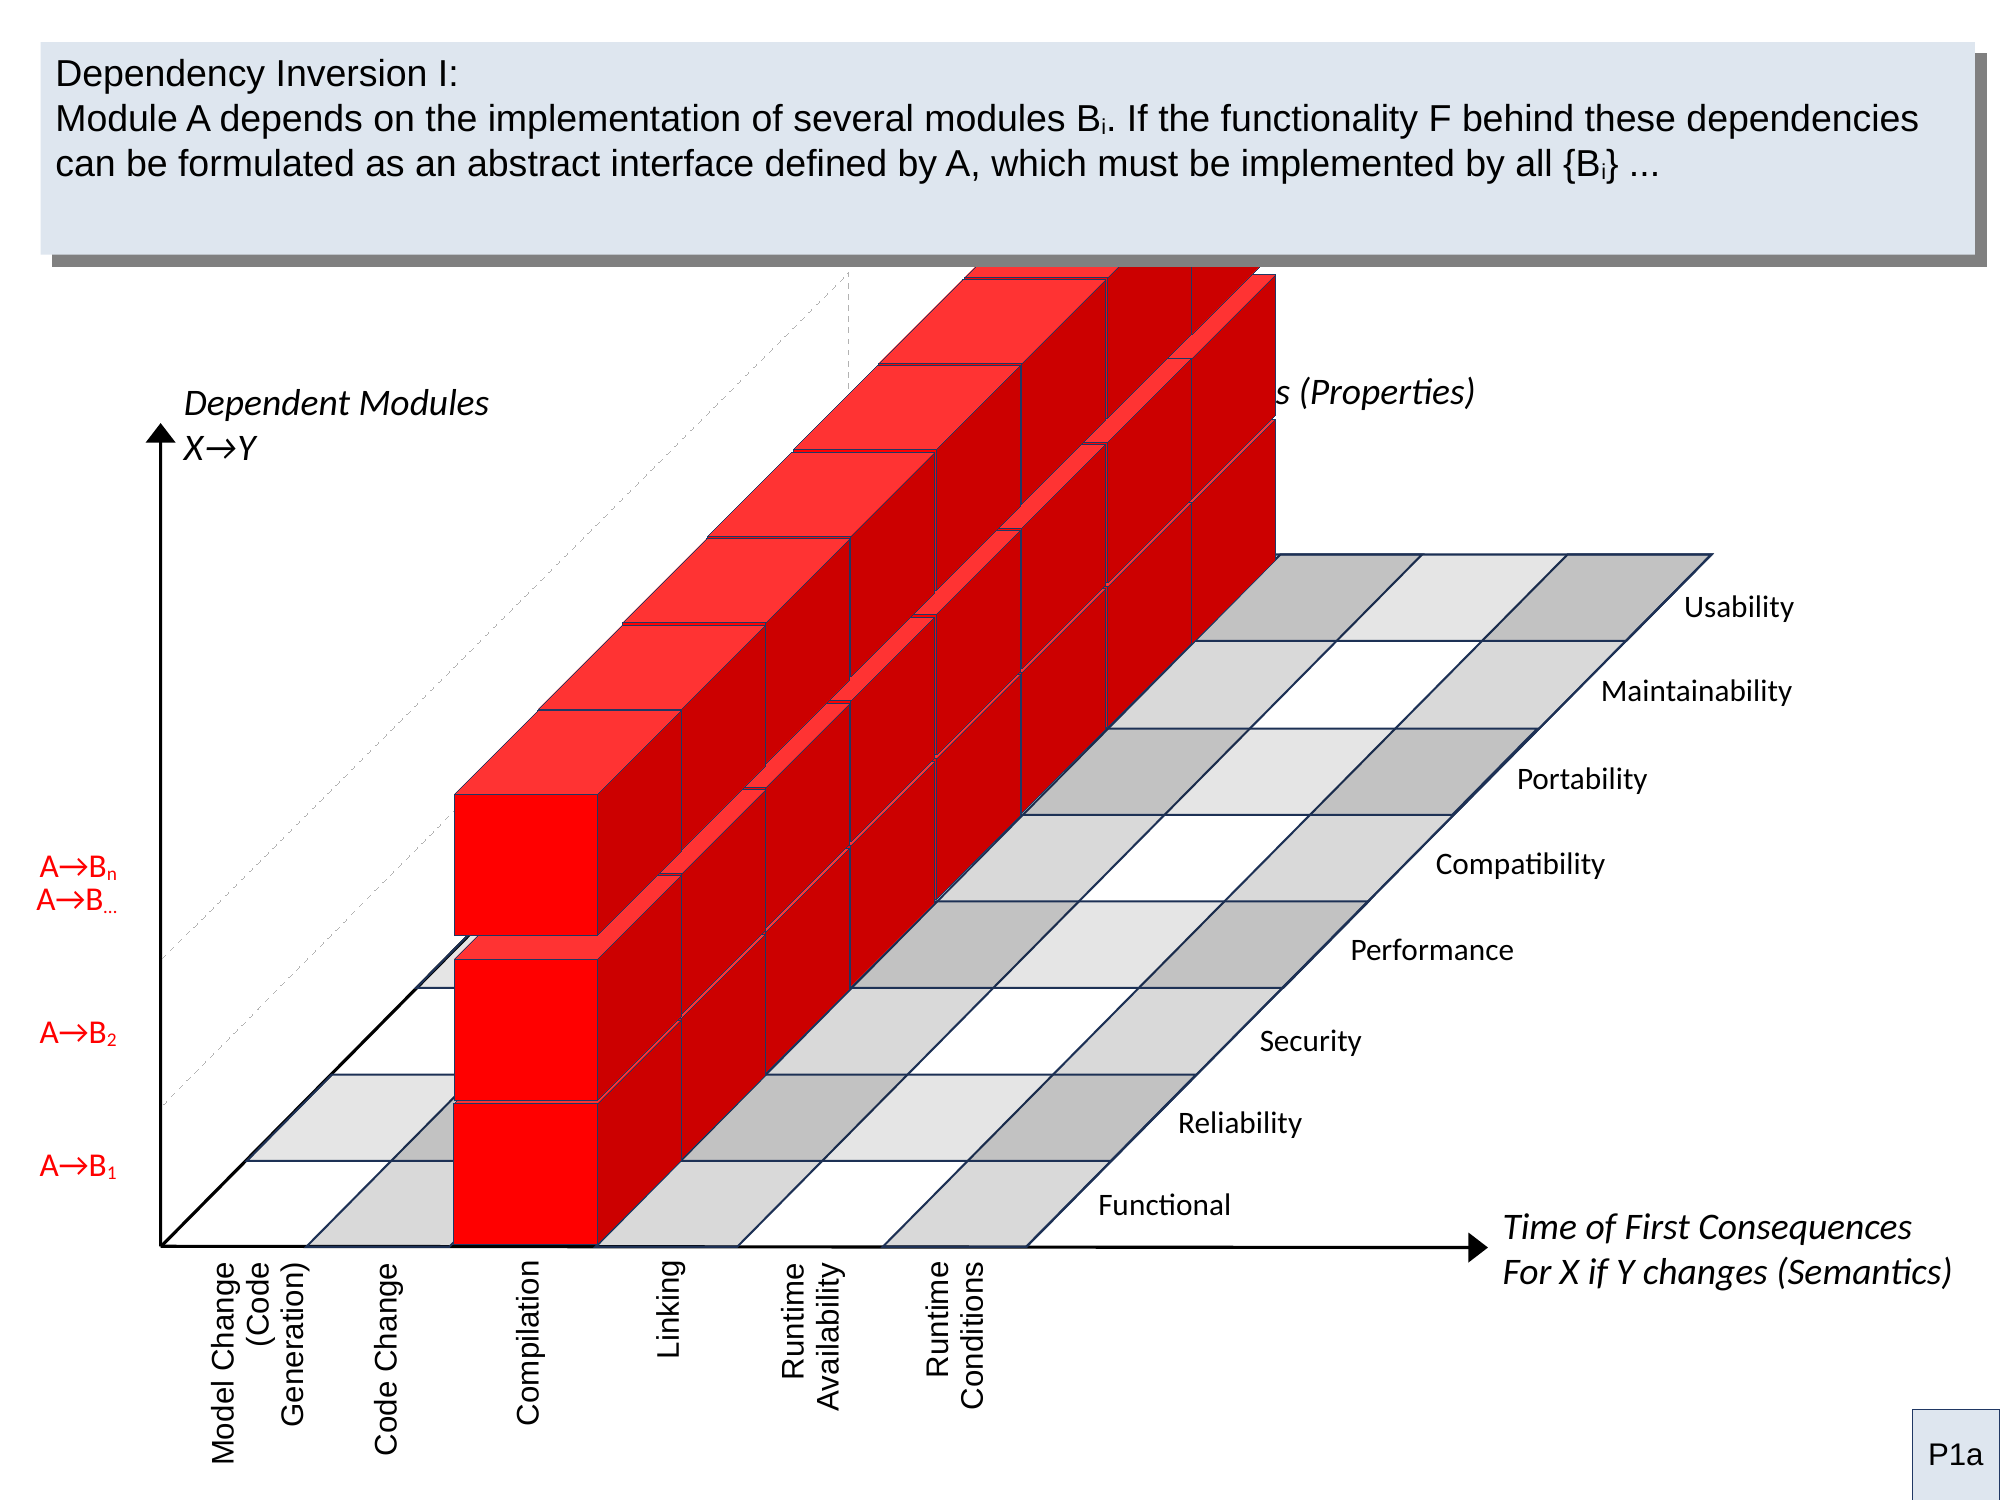

Dependency Inversion I:
Module A depends on the implementation of several modules Bi. If the functionality F behind these dependencies can be formulated as an abstract interface defined by A, which must be implemented by all {Bi} ...
 Dependent Modules
 X→Y
Quality Attributes (Properties)
Usability
A→Bn
A→B…
A→B2
A→B1
Maintainability
Portability
Compatibility
 Performance
Security
Reliability
Functional
Time of First Consequences
For X if Y changes (Semantics)
Runtime
Availability
Model Change
(Code Generation)
Runtime
Conditions
Linking
Code Change
Compilation
P1a